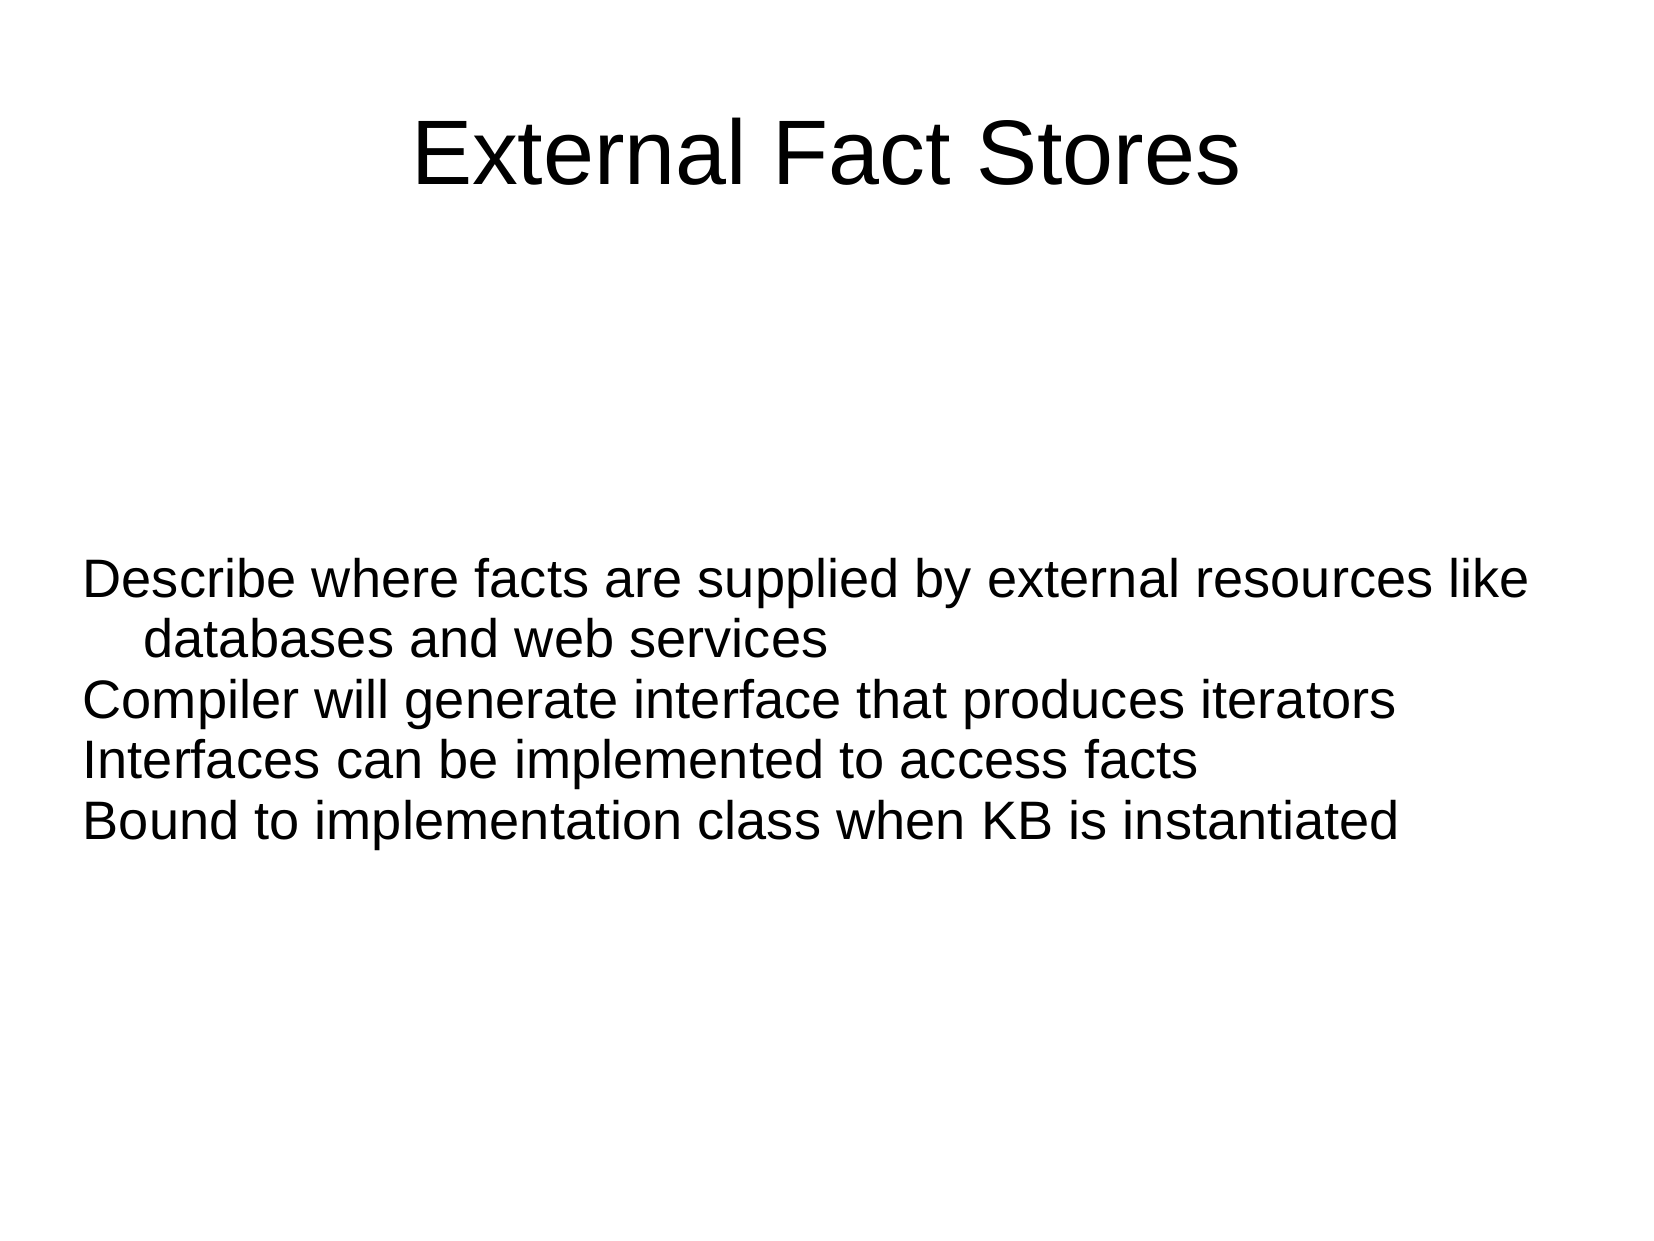

# External Fact Stores
Describe where facts are supplied by external resources like databases and web services
Compiler will generate interface that produces iterators
Interfaces can be implemented to access facts
Bound to implementation class when KB is instantiated